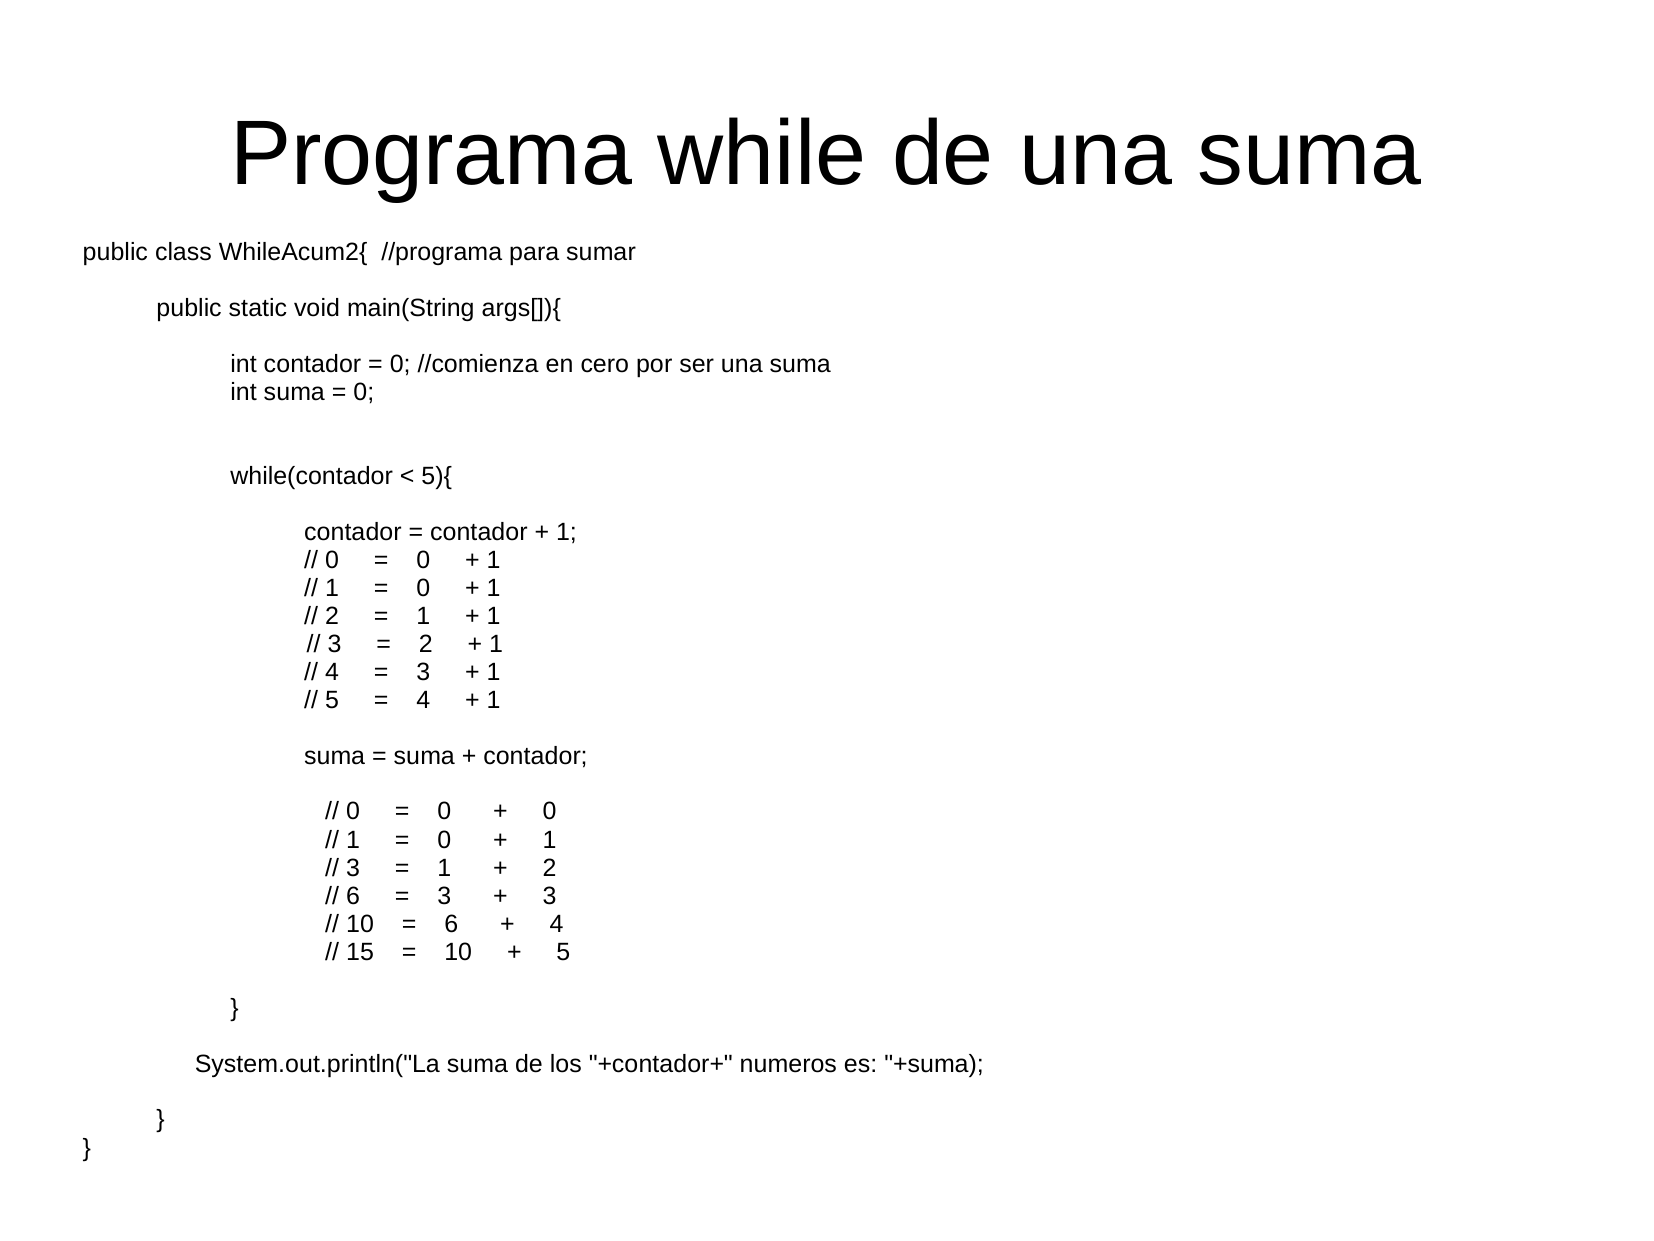

# Programa while de una suma
public class WhileAcum2{ //programa para sumar
	public static void main(String args[]){
		int contador = 0; //comienza en cero por ser una suma
		int suma = 0;
		while(contador < 5){
			contador = contador + 1;
			// 0 = 0 + 1
			// 1 = 0 + 1
			// 2 = 1 + 1
 // 3 = 2 + 1
			// 4 = 3 + 1
			// 5 = 4 + 1
			suma = suma + contador;
			 // 0 = 0 + 0
			 // 1 = 0 + 1
			 // 3 = 1 + 2
			 // 6 = 3 + 3
			 // 10 = 6 + 4
			 // 15 = 10 + 5
		}
 System.out.println("La suma de los "+contador+" numeros es: "+suma);
	}
}